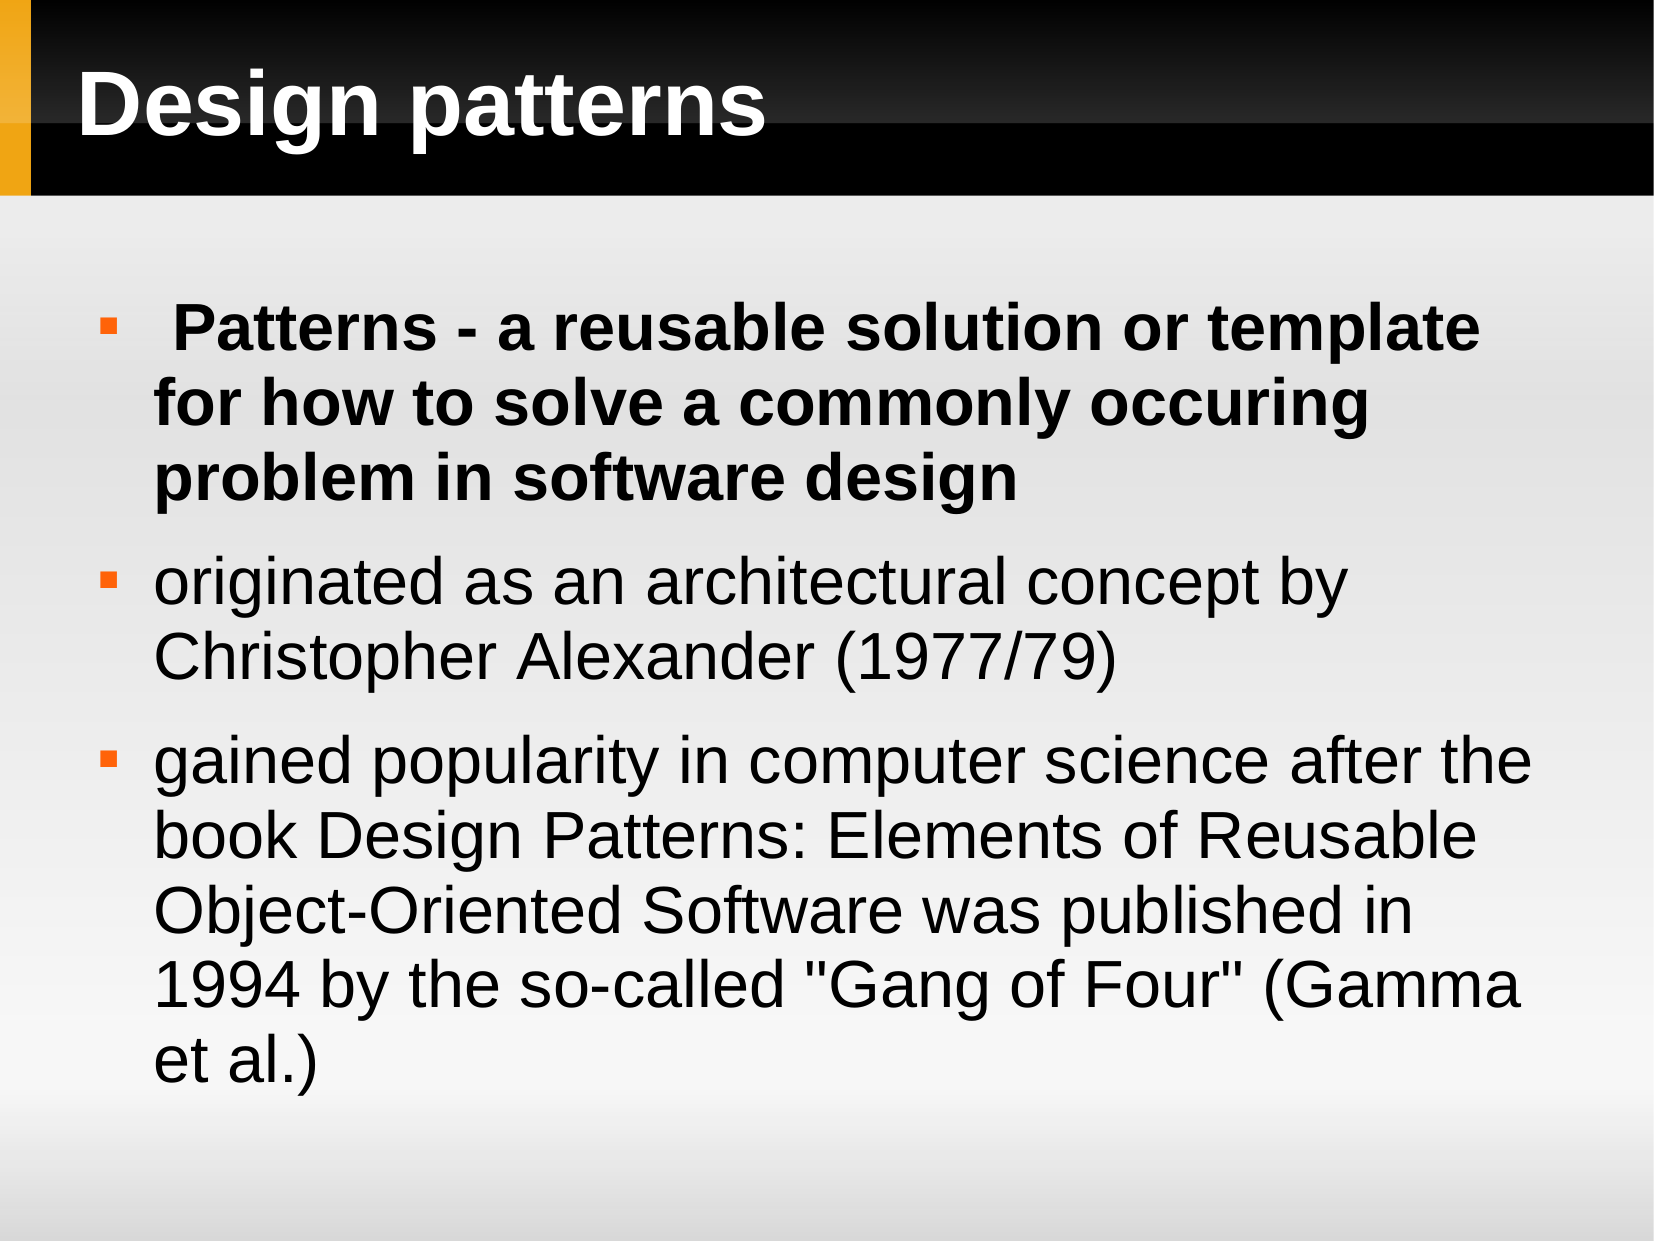

# Design patterns
 Patterns - a reusable solution or template for how to solve a commonly occuring problem in software design
originated as an architectural concept by Christopher Alexander (1977/79)
gained popularity in computer science after the book Design Patterns: Elements of Reusable Object-Oriented Software was published in 1994 by the so-called "Gang of Four" (Gamma et al.)